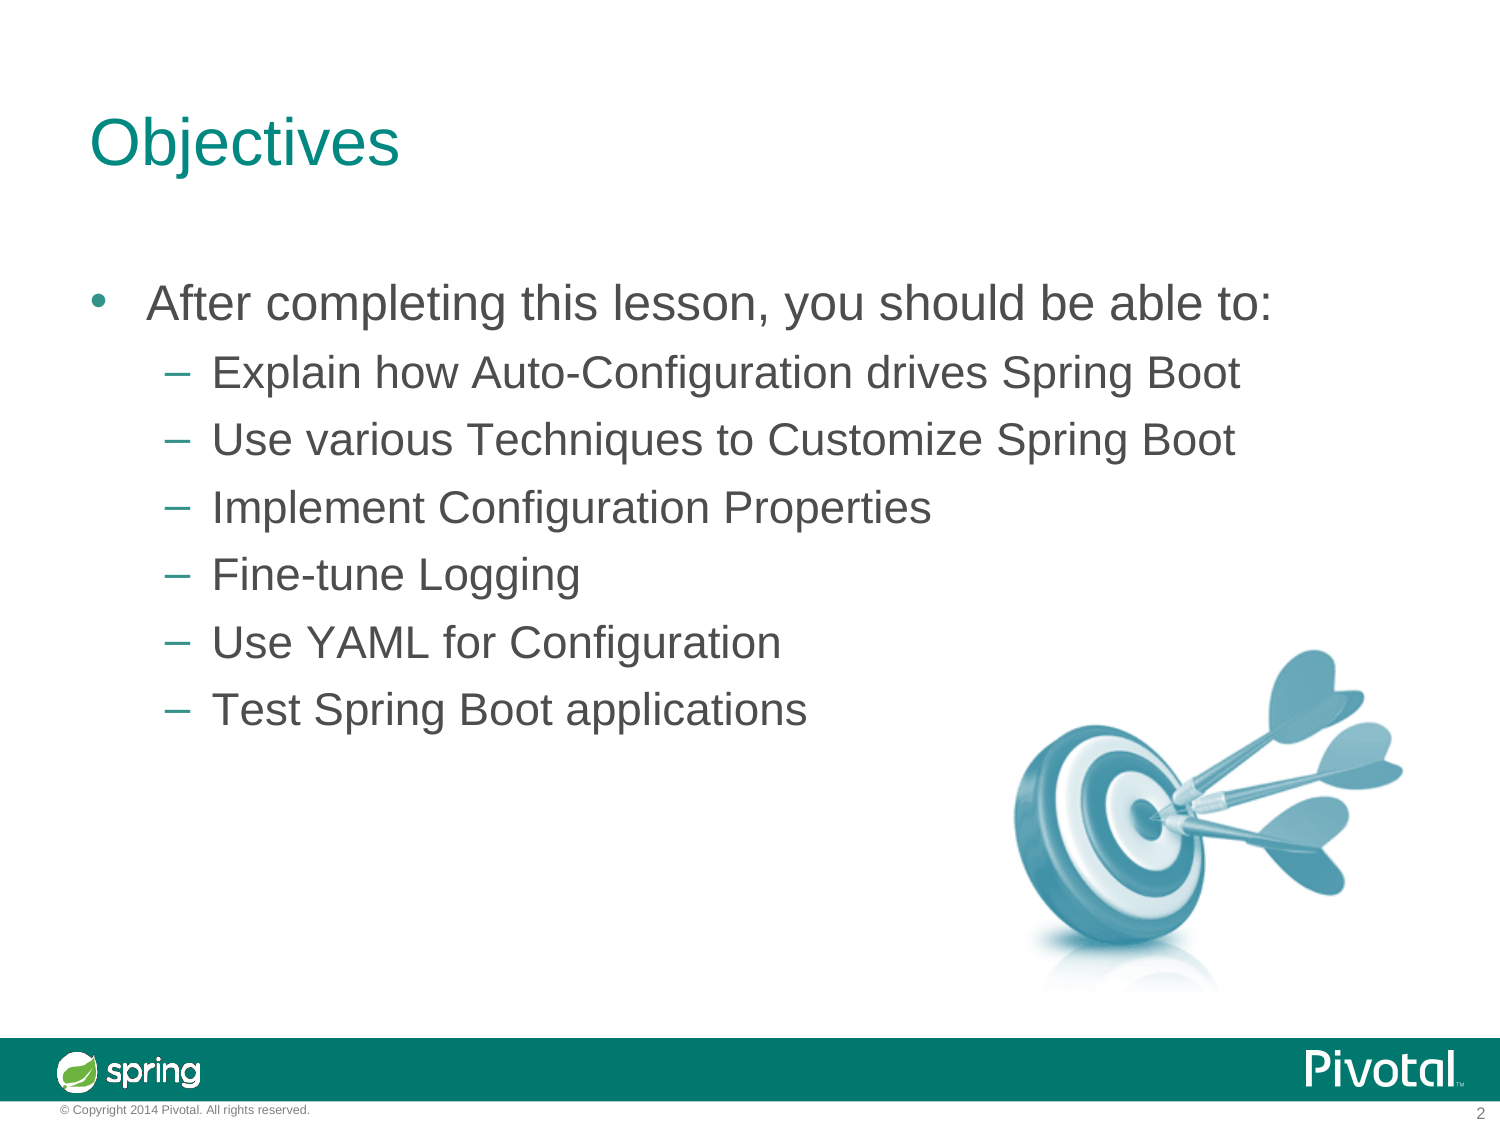

# Objectives
After completing this lesson, you should be able to:
Explain how Auto-Configuration drives Spring Boot
Use various Techniques to Customize Spring Boot
Implement Configuration Properties
Fine-tune Logging
Use YAML for Configuration
Test Spring Boot applications